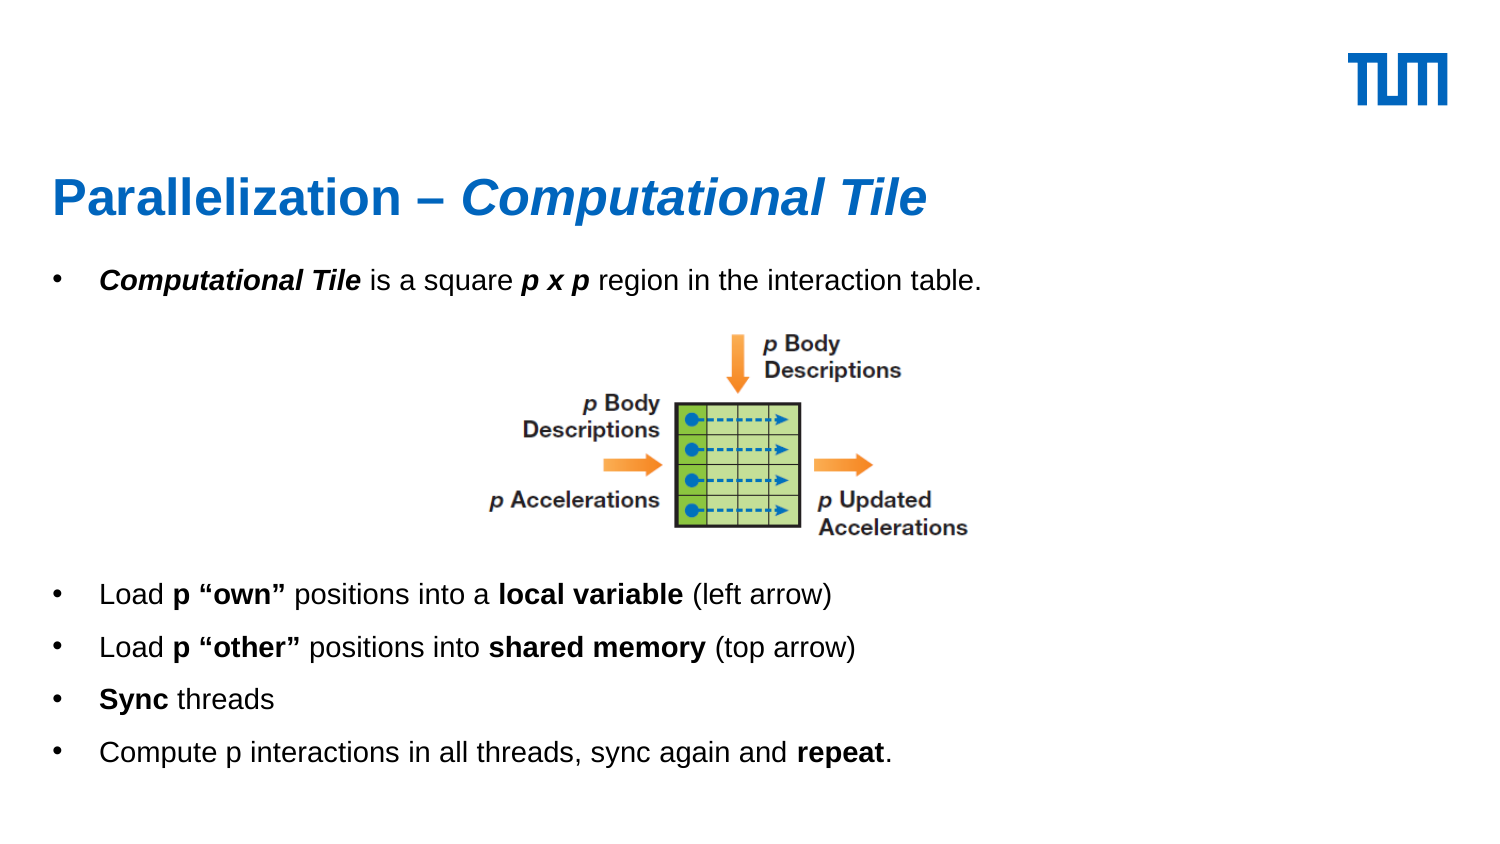

# Parallelization – Computational Tile
Computational Tile is a square p x p region in the interaction table.
Load p “own” positions into a local variable (left arrow)
Load p “other” positions into shared memory (top arrow)
Sync threads
Compute p interactions in all threads, sync again and repeat.